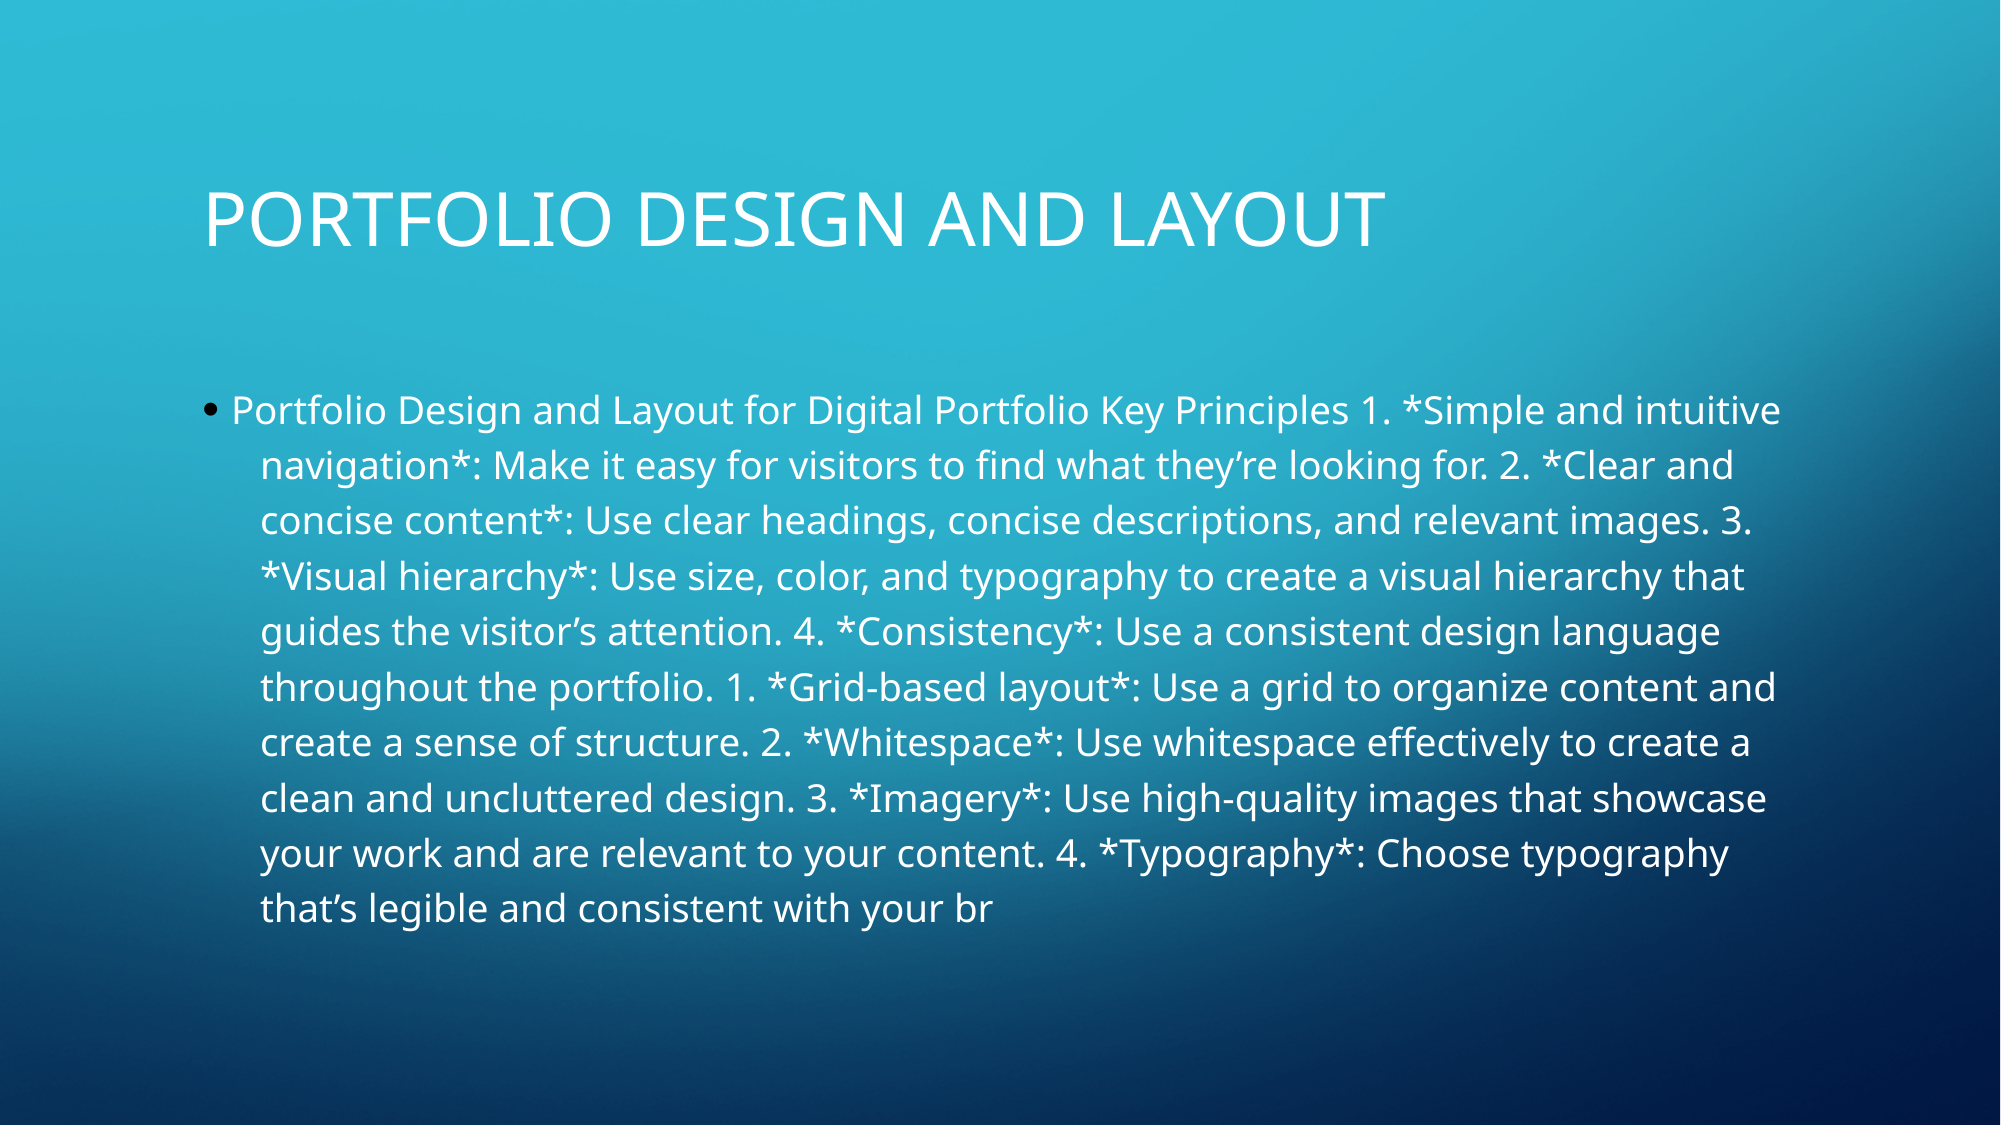

# PORTFOLIO DESIGN AND LAYOUT
Portfolio Design and Layout for Digital Portfolio Key Principles 1. *Simple and intuitive navigation*: Make it easy for visitors to find what they’re looking for. 2. *Clear and concise content*: Use clear headings, concise descriptions, and relevant images. 3. *Visual hierarchy*: Use size, color, and typography to create a visual hierarchy that guides the visitor’s attention. 4. *Consistency*: Use a consistent design language throughout the portfolio. 1. *Grid-based layout*: Use a grid to organize content and create a sense of structure. 2. *Whitespace*: Use whitespace effectively to create a clean and uncluttered design. 3. *Imagery*: Use high-quality images that showcase your work and are relevant to your content. 4. *Typography*: Choose typography that’s legible and consistent with your br